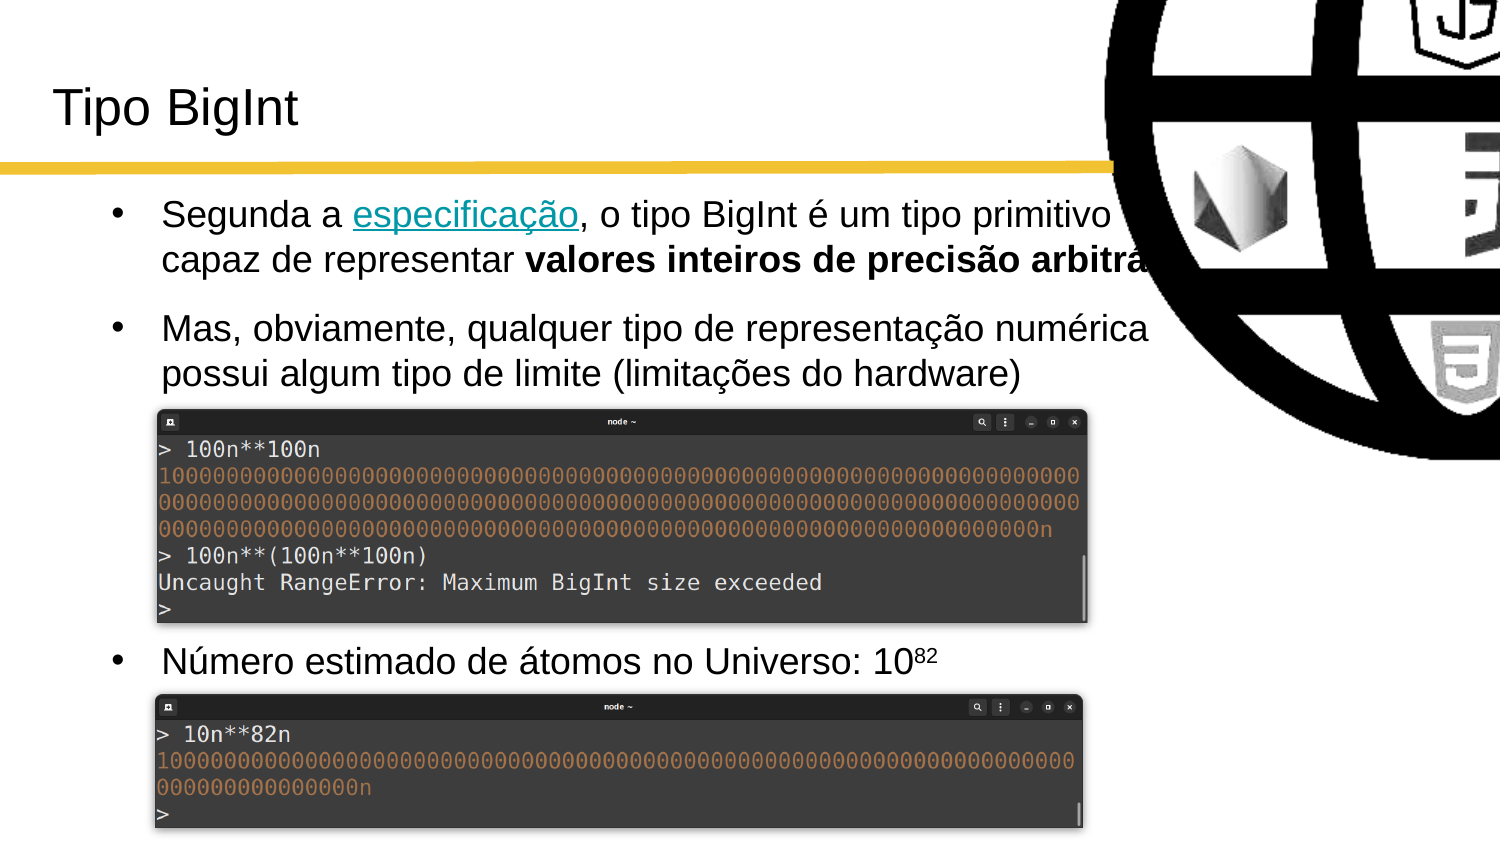

Tipo BigInt
Segunda a especificação, o tipo BigInt é um tipo primitivo capaz de representar valores inteiros de precisão arbitrária
Mas, obviamente, qualquer tipo de representação numérica possui algum tipo de limite (limitações do hardware)
Número estimado de átomos no Universo: 1082